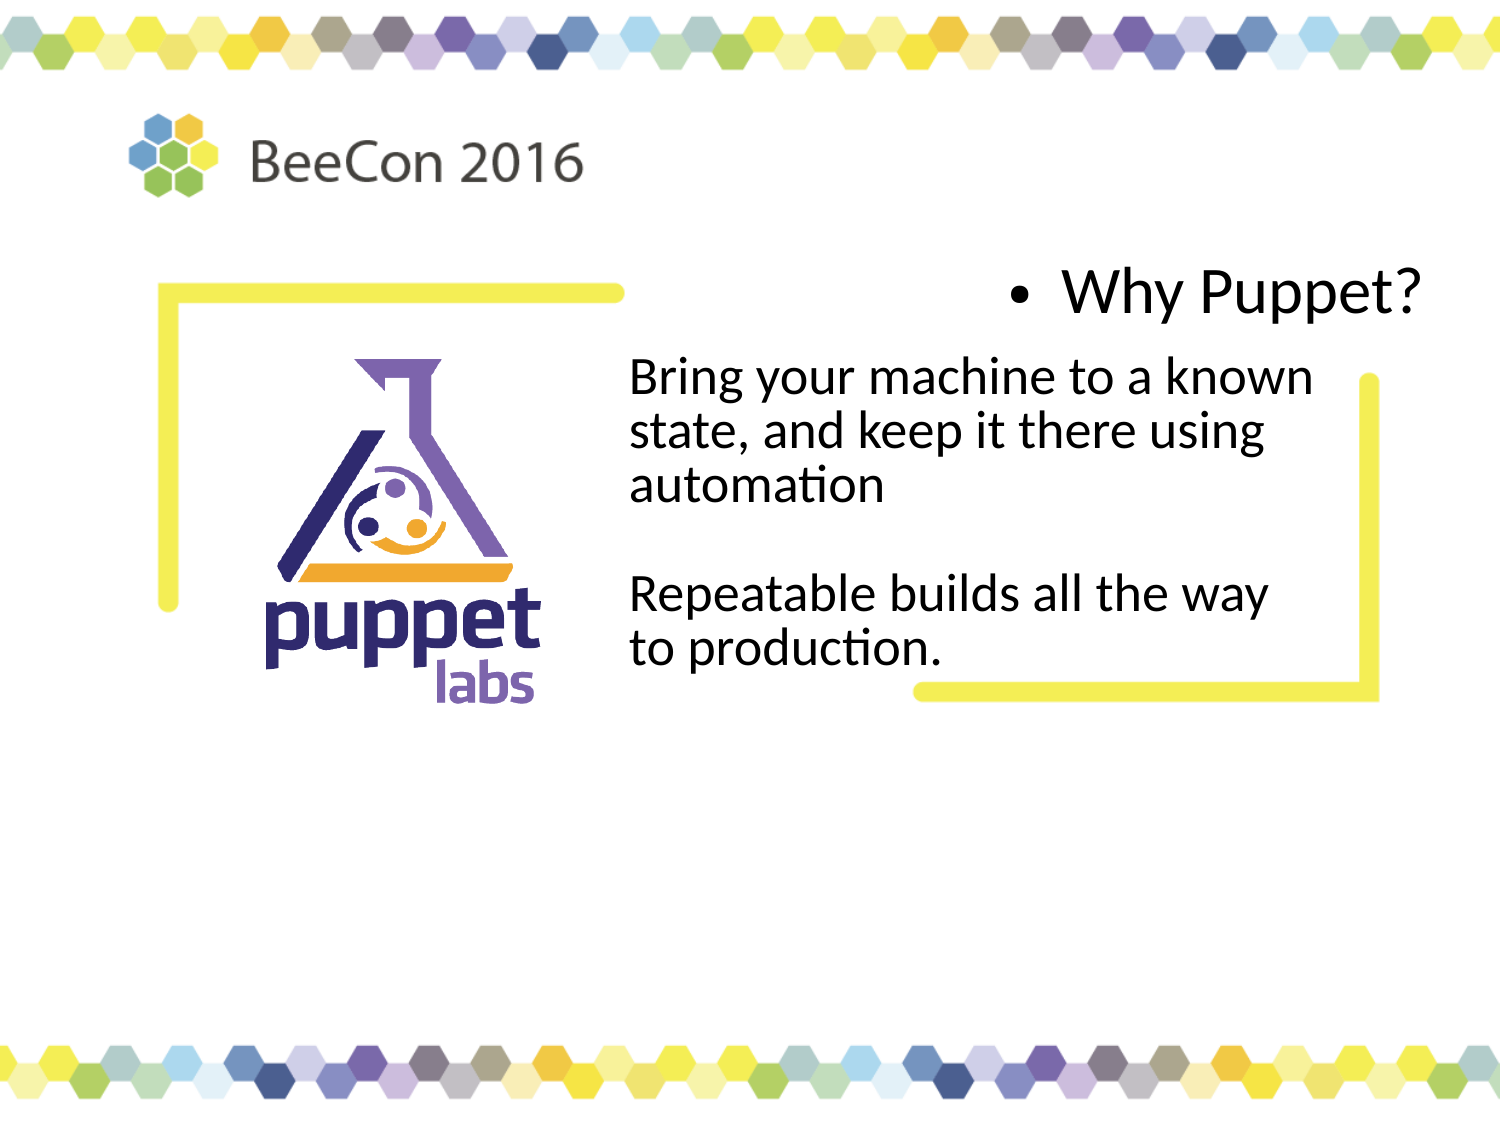

Why Puppet?
Bring your machine to a known state, and keep it there using automation
Repeatable builds all the way to production.
#